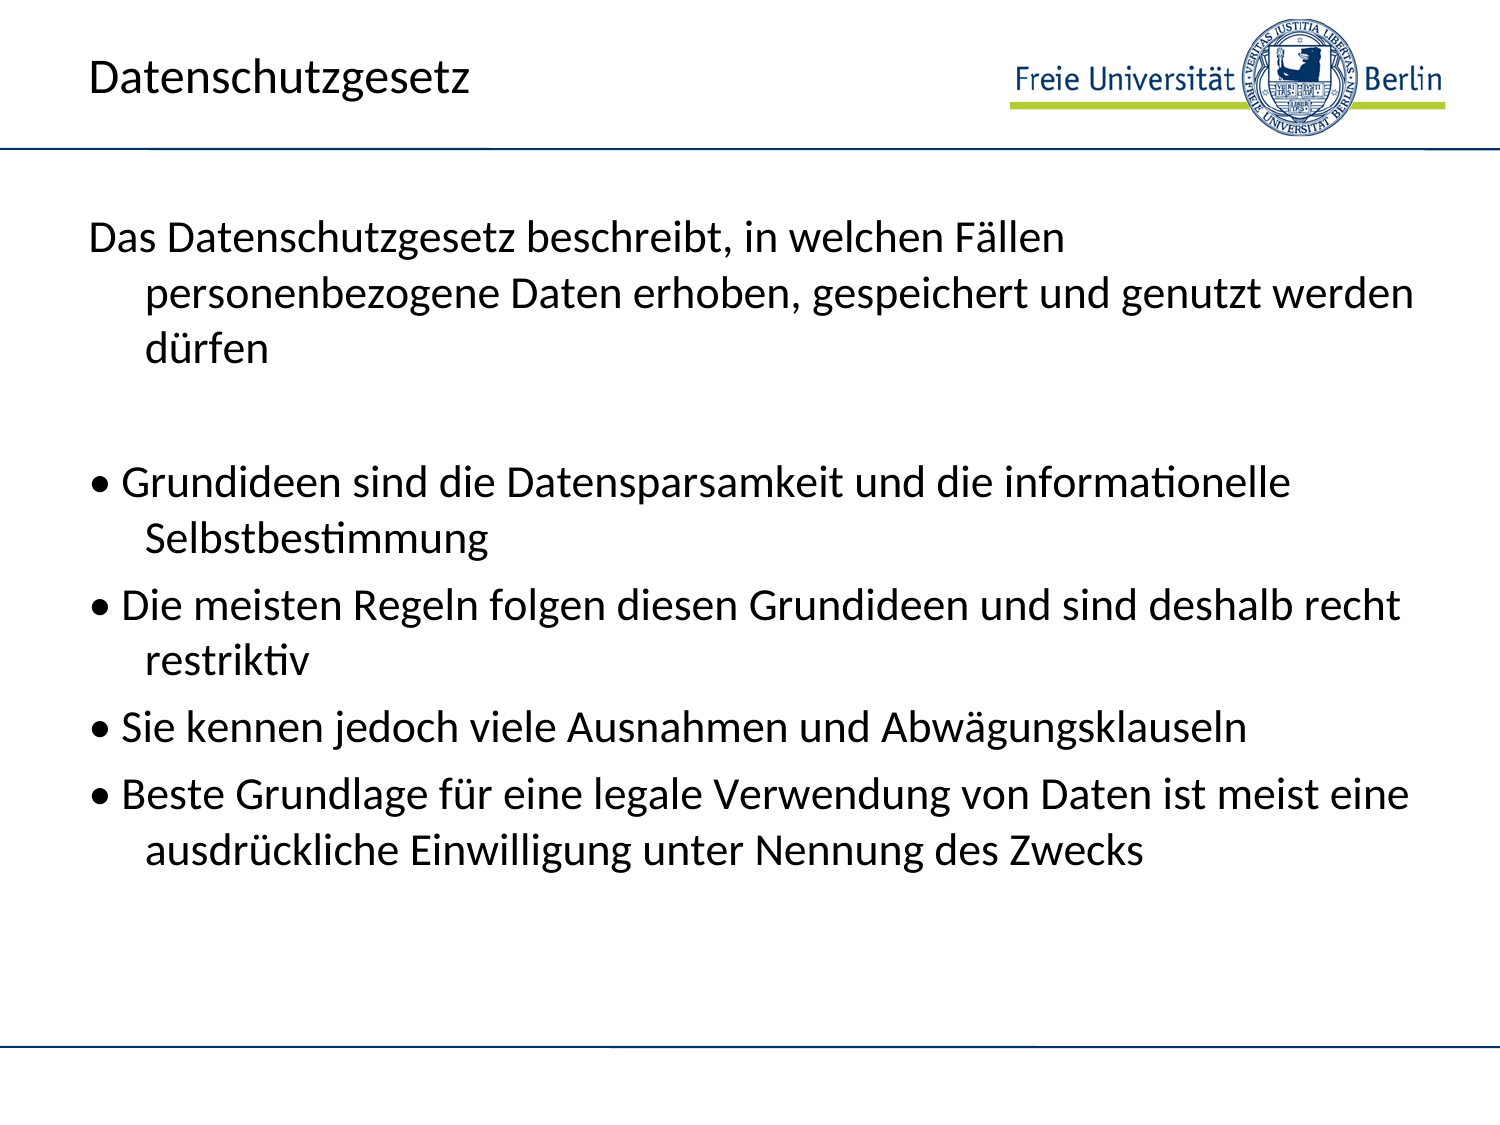

# Datenschutzgesetz
Das Datenschutzgesetz beschreibt, in welchen Fällen personenbezogene Daten erhoben, gespeichert und genutzt werden dürfen
• Grundideen sind die Datensparsamkeit und die informationelle Selbstbestimmung
• Die meisten Regeln folgen diesen Grundideen und sind deshalb recht restriktiv
• Sie kennen jedoch viele Ausnahmen und Abwägungsklauseln
• Beste Grundlage für eine legale Verwendung von Daten ist meist eine ausdrückliche Einwilligung unter Nennung des Zwecks